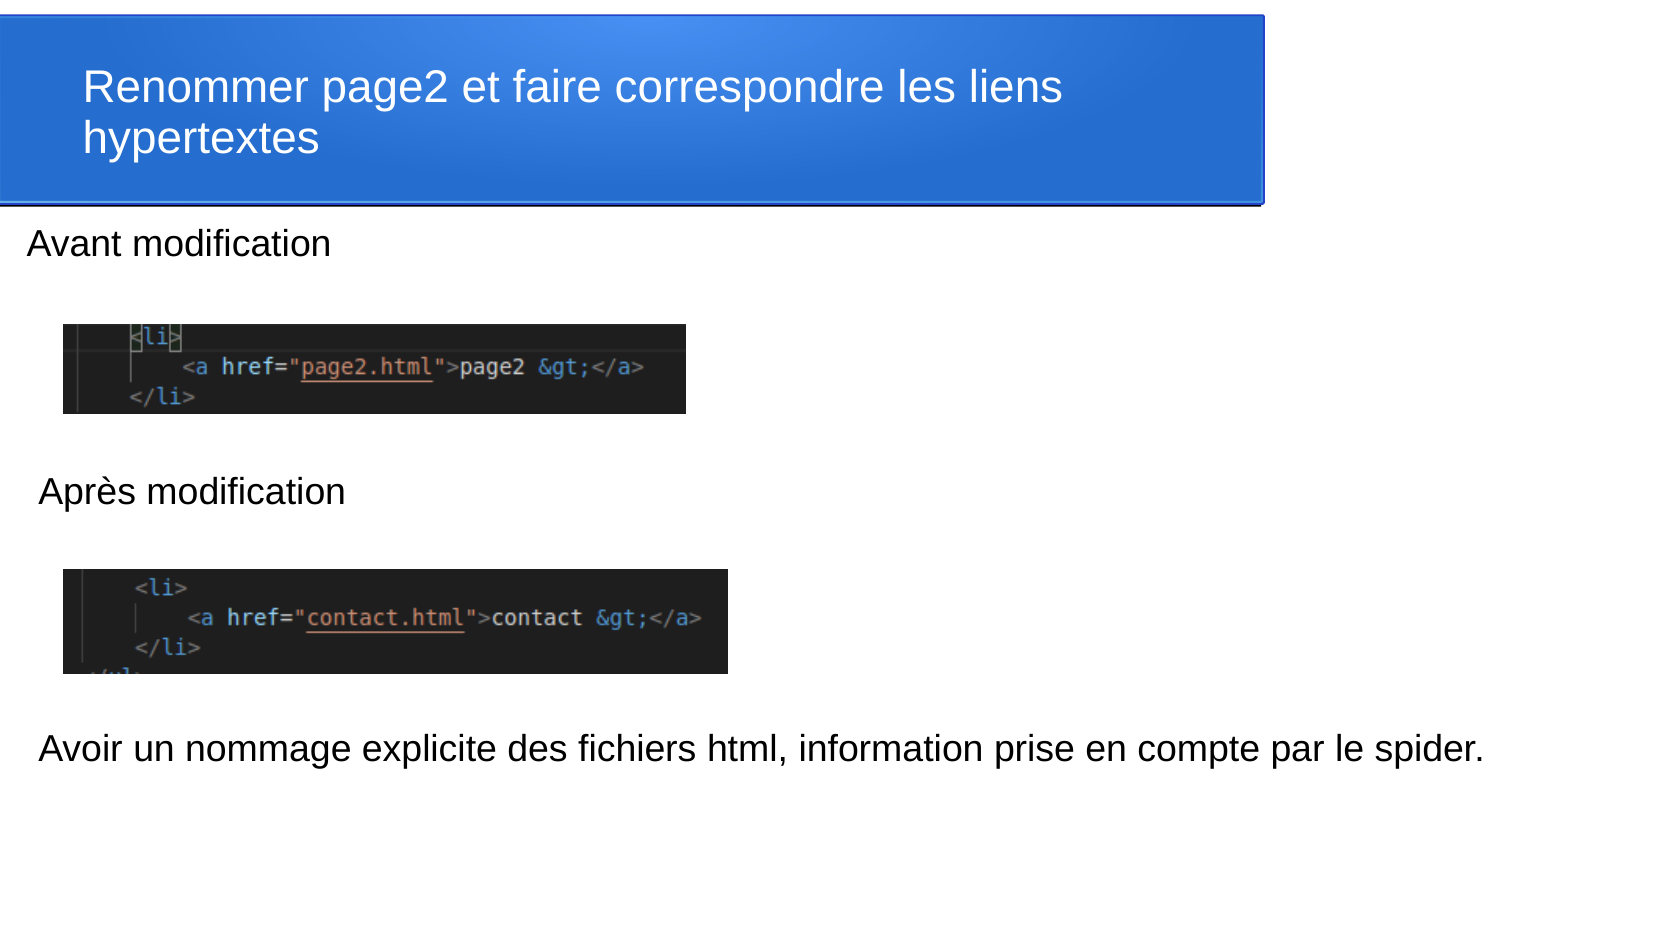

# Renommer page2 et faire correspondre les liens hypertextes
Avant modification
Après modification
Avoir un nommage explicite des fichiers html, information prise en compte par le spider.